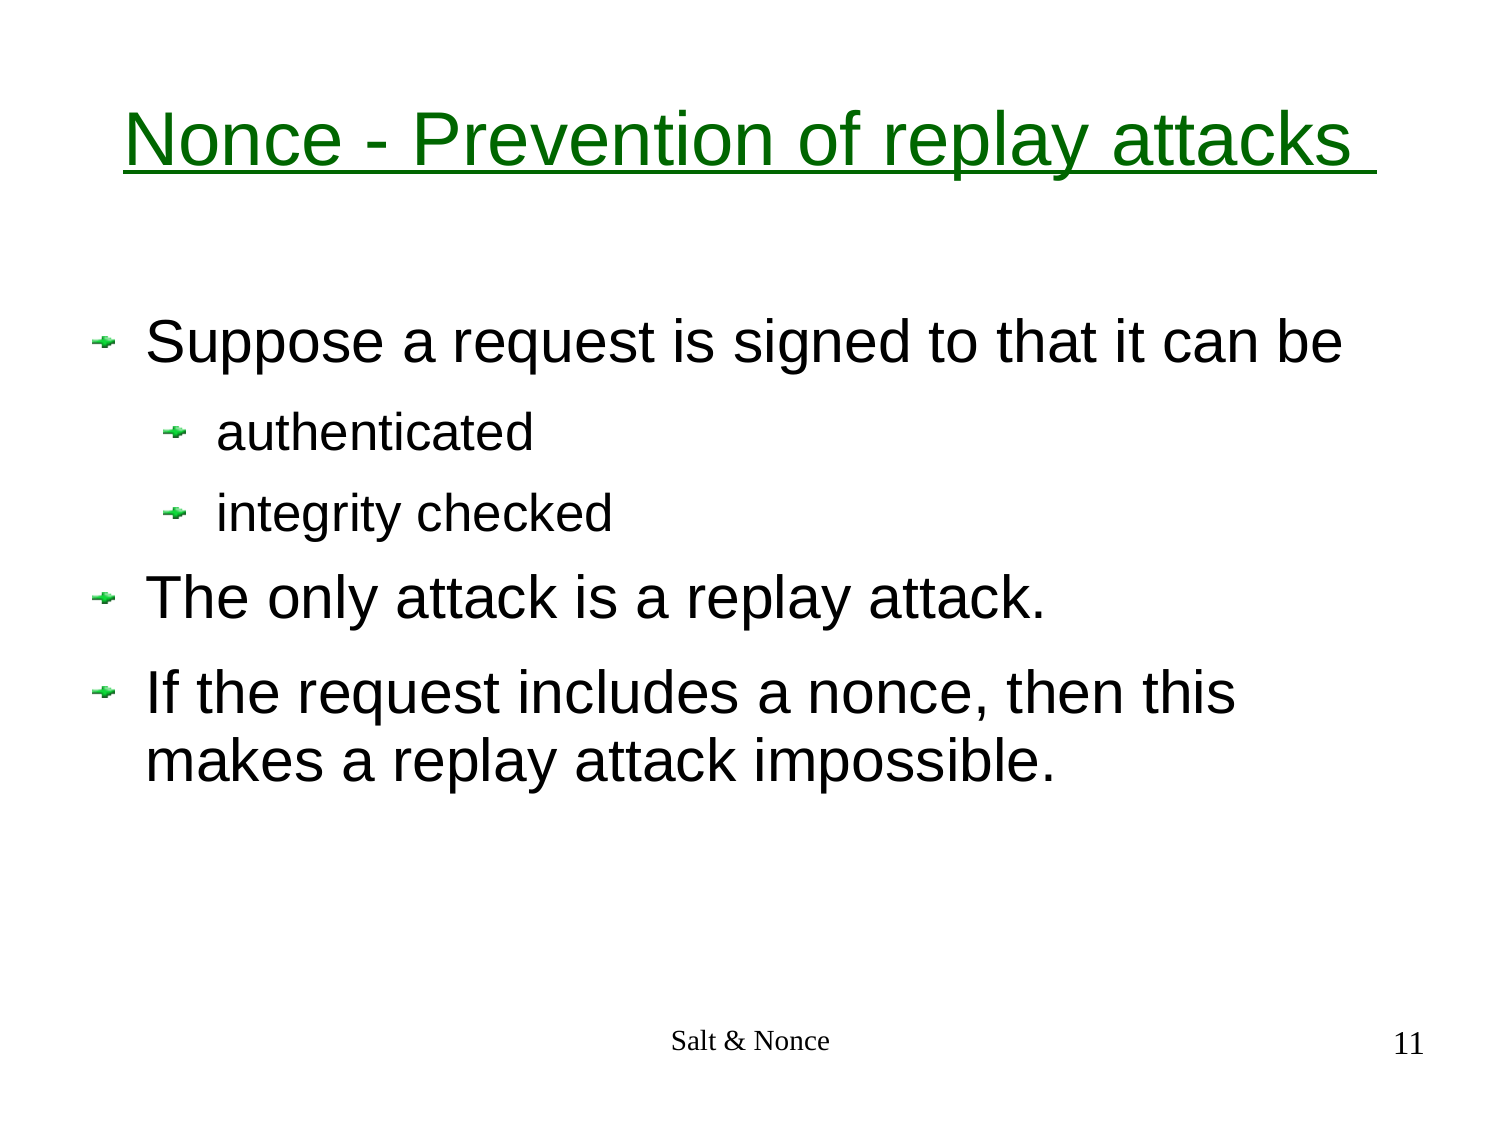

# Nonce - Prevention of replay attacks
Suppose a request is signed to that it can be
authenticated
integrity checked
The only attack is a replay attack.
If the request includes a nonce, then this makes a replay attack impossible.
Salt & Nonce
11